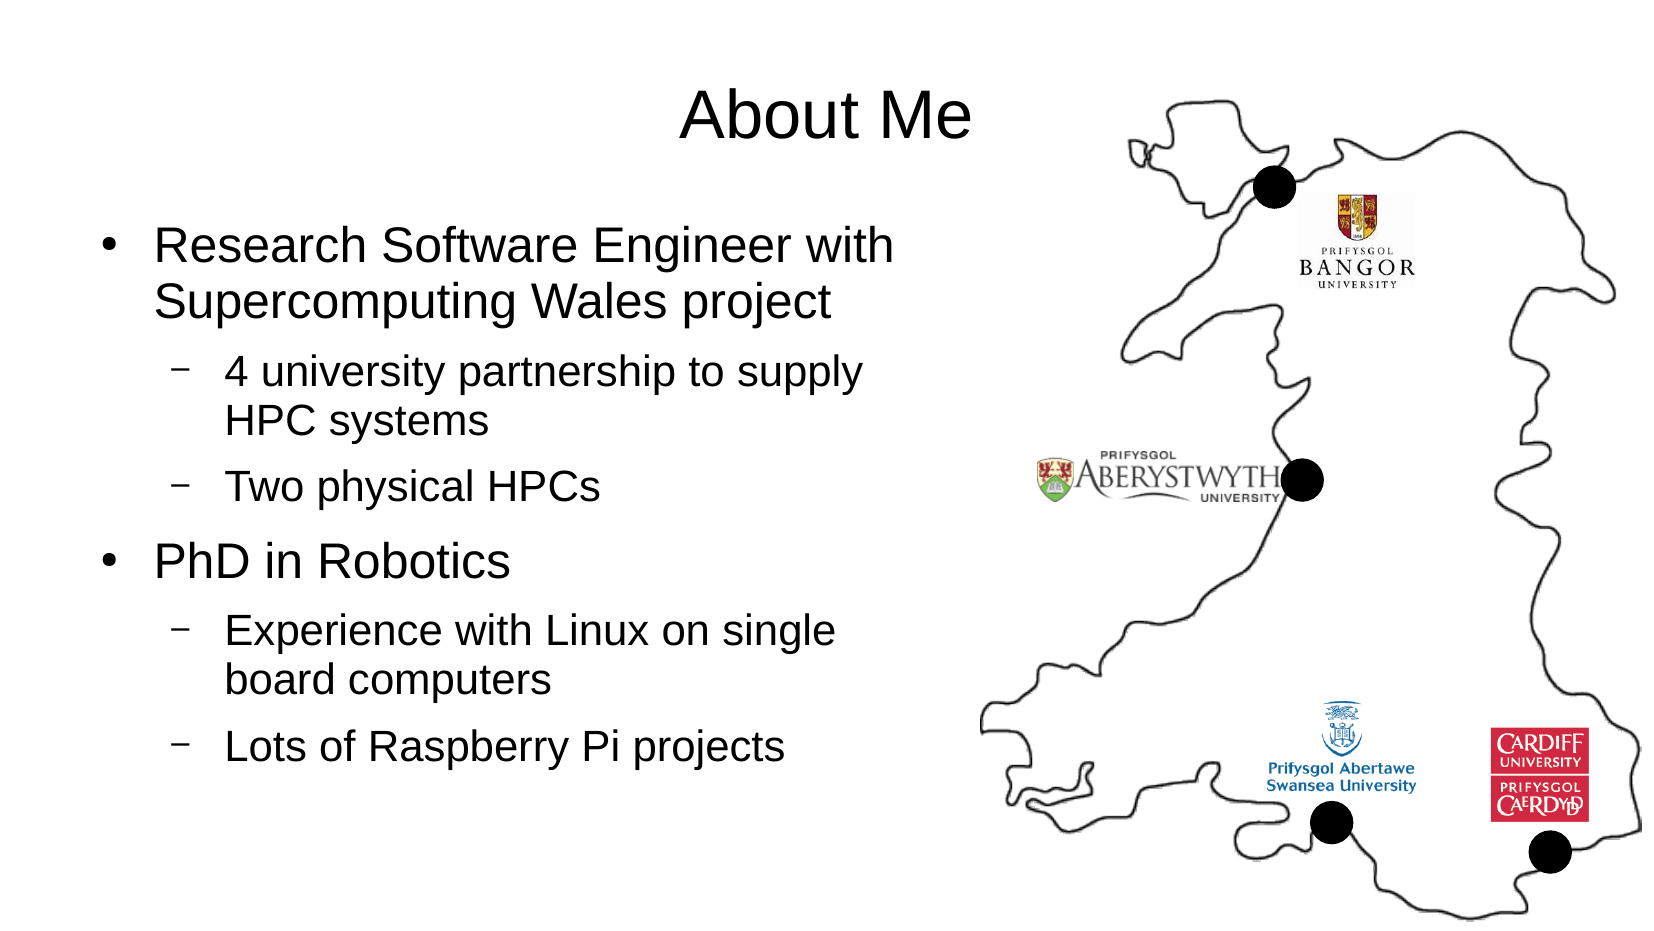

# About Me
Research Software Engineer with Supercomputing Wales project
4 university partnership to supply HPC systems
Two physical HPCs
PhD in Robotics
Experience with Linux on single board computers
Lots of Raspberry Pi projects